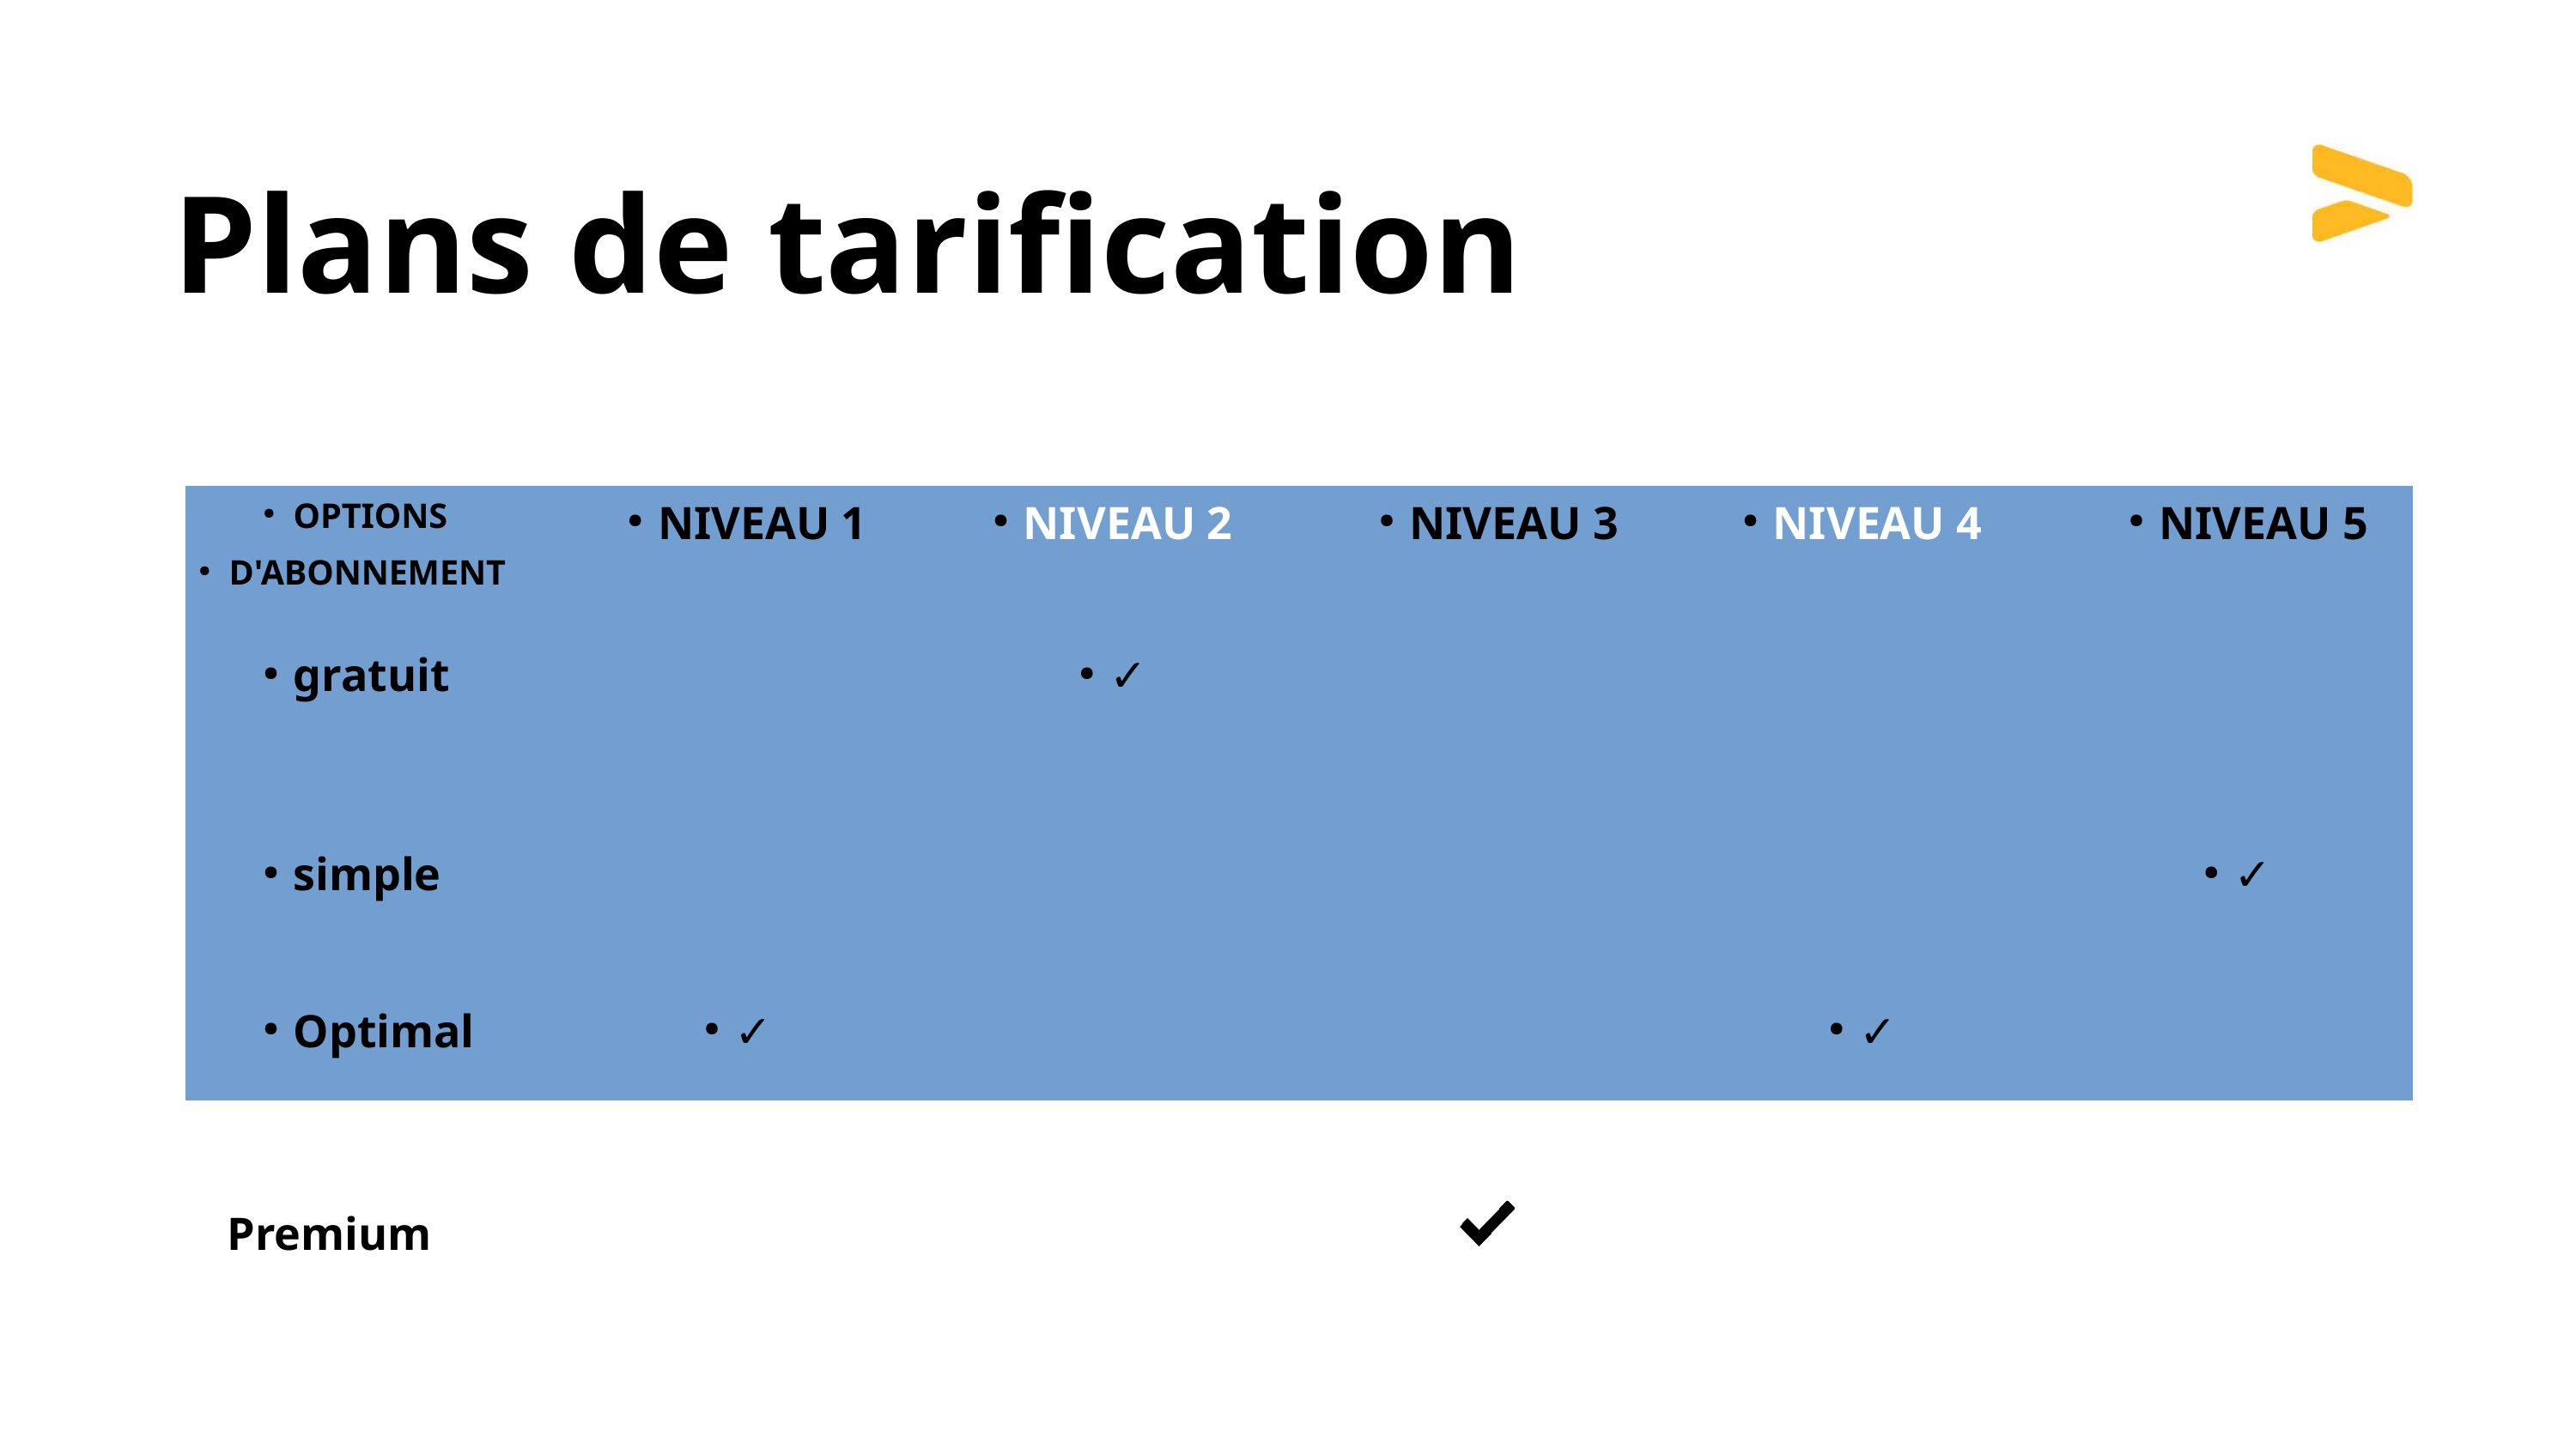

Plans de tarification
| OPTIONS D'ABONNEMENT | NIVEAU 1 | NIVEAU 2 | NIVEAU 3 | NIVEAU 4 | NIVEAU 5 |
| --- | --- | --- | --- | --- | --- |
| gratuit | | ✓ | | | |
| simple | | | | | ✓ |
| Optimal | ✓ | | | ✓ | |
Premium